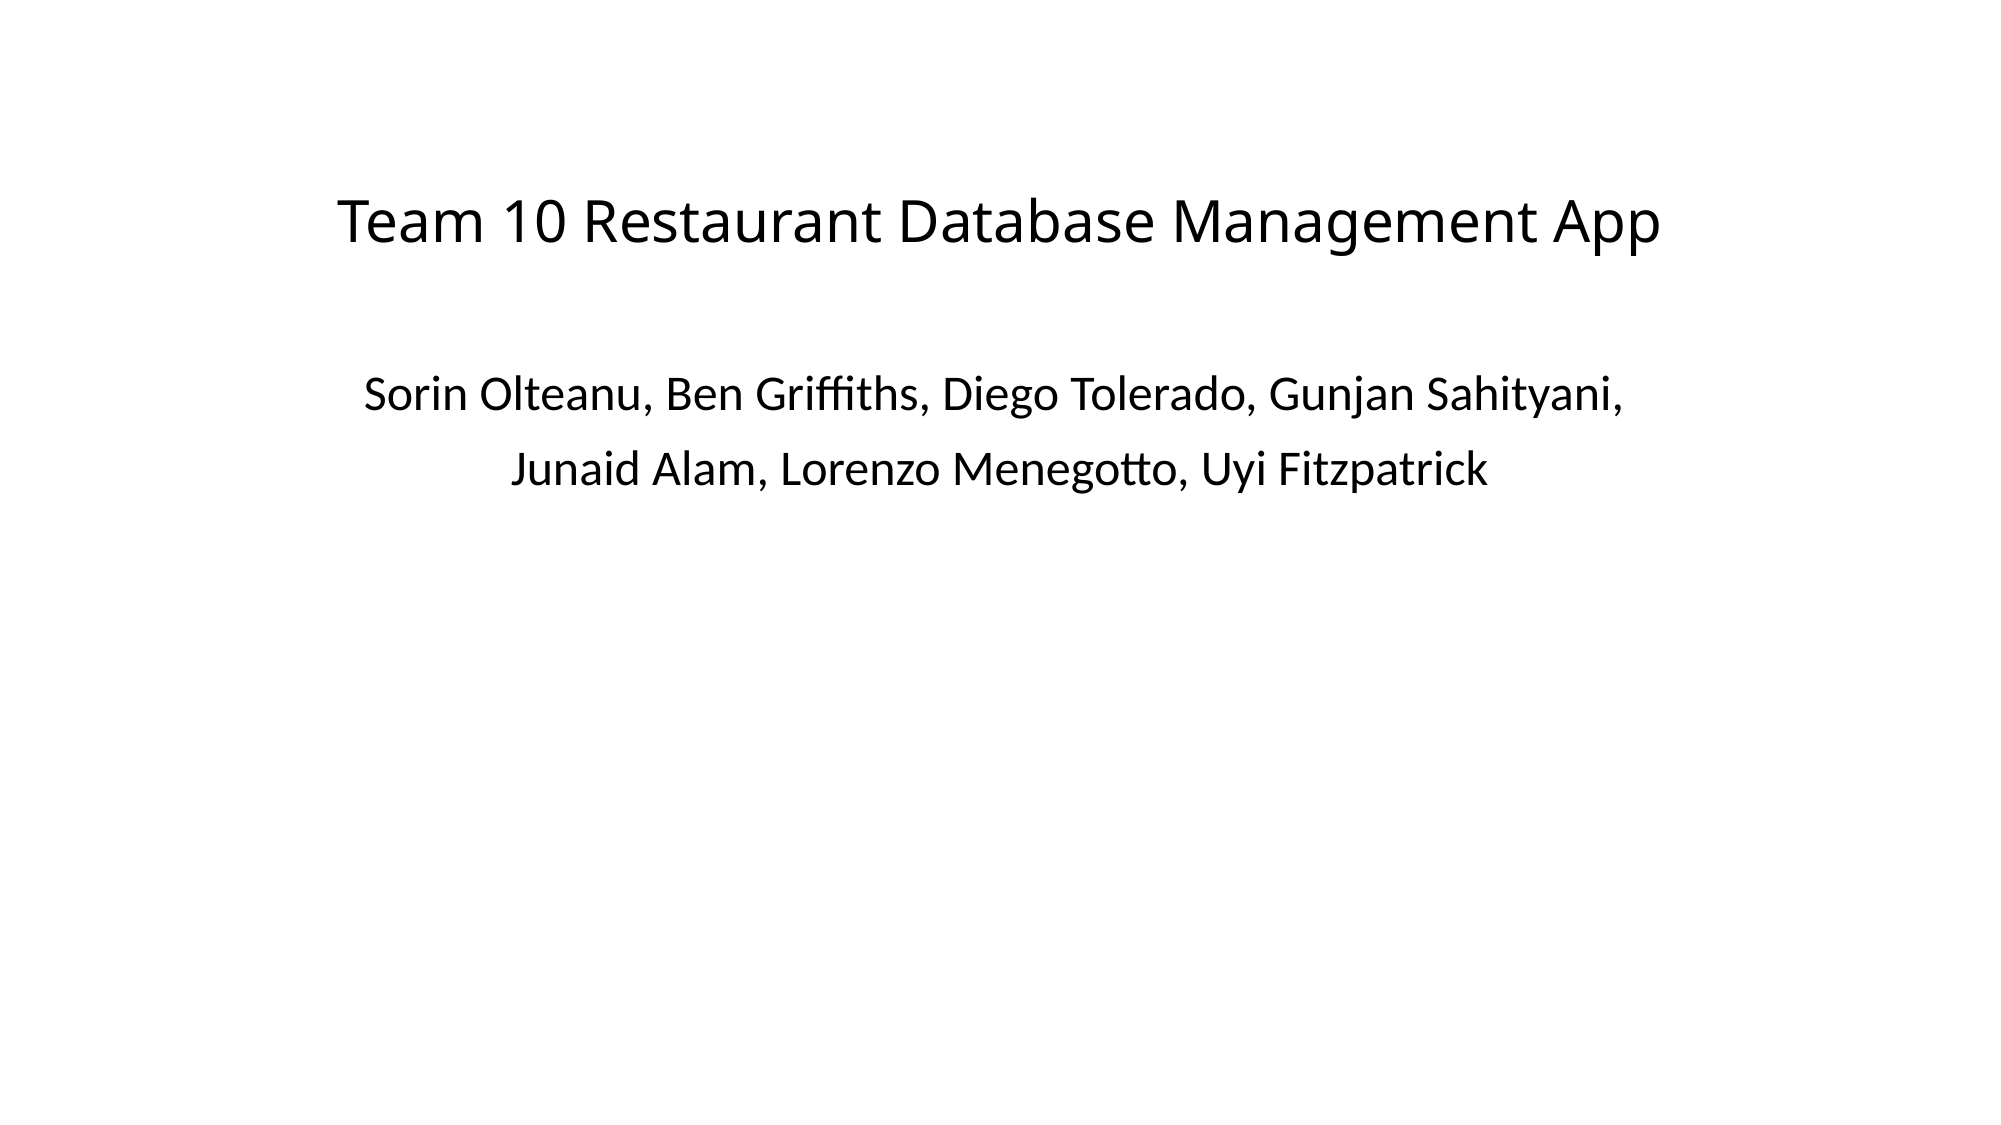

# Team 10 Restaurant Database Management App
Sorin Olteanu, Ben Griffiths, Diego Tolerado, Gunjan Sahityani,
Junaid Alam, Lorenzo Menegotto, Uyi Fitzpatrick